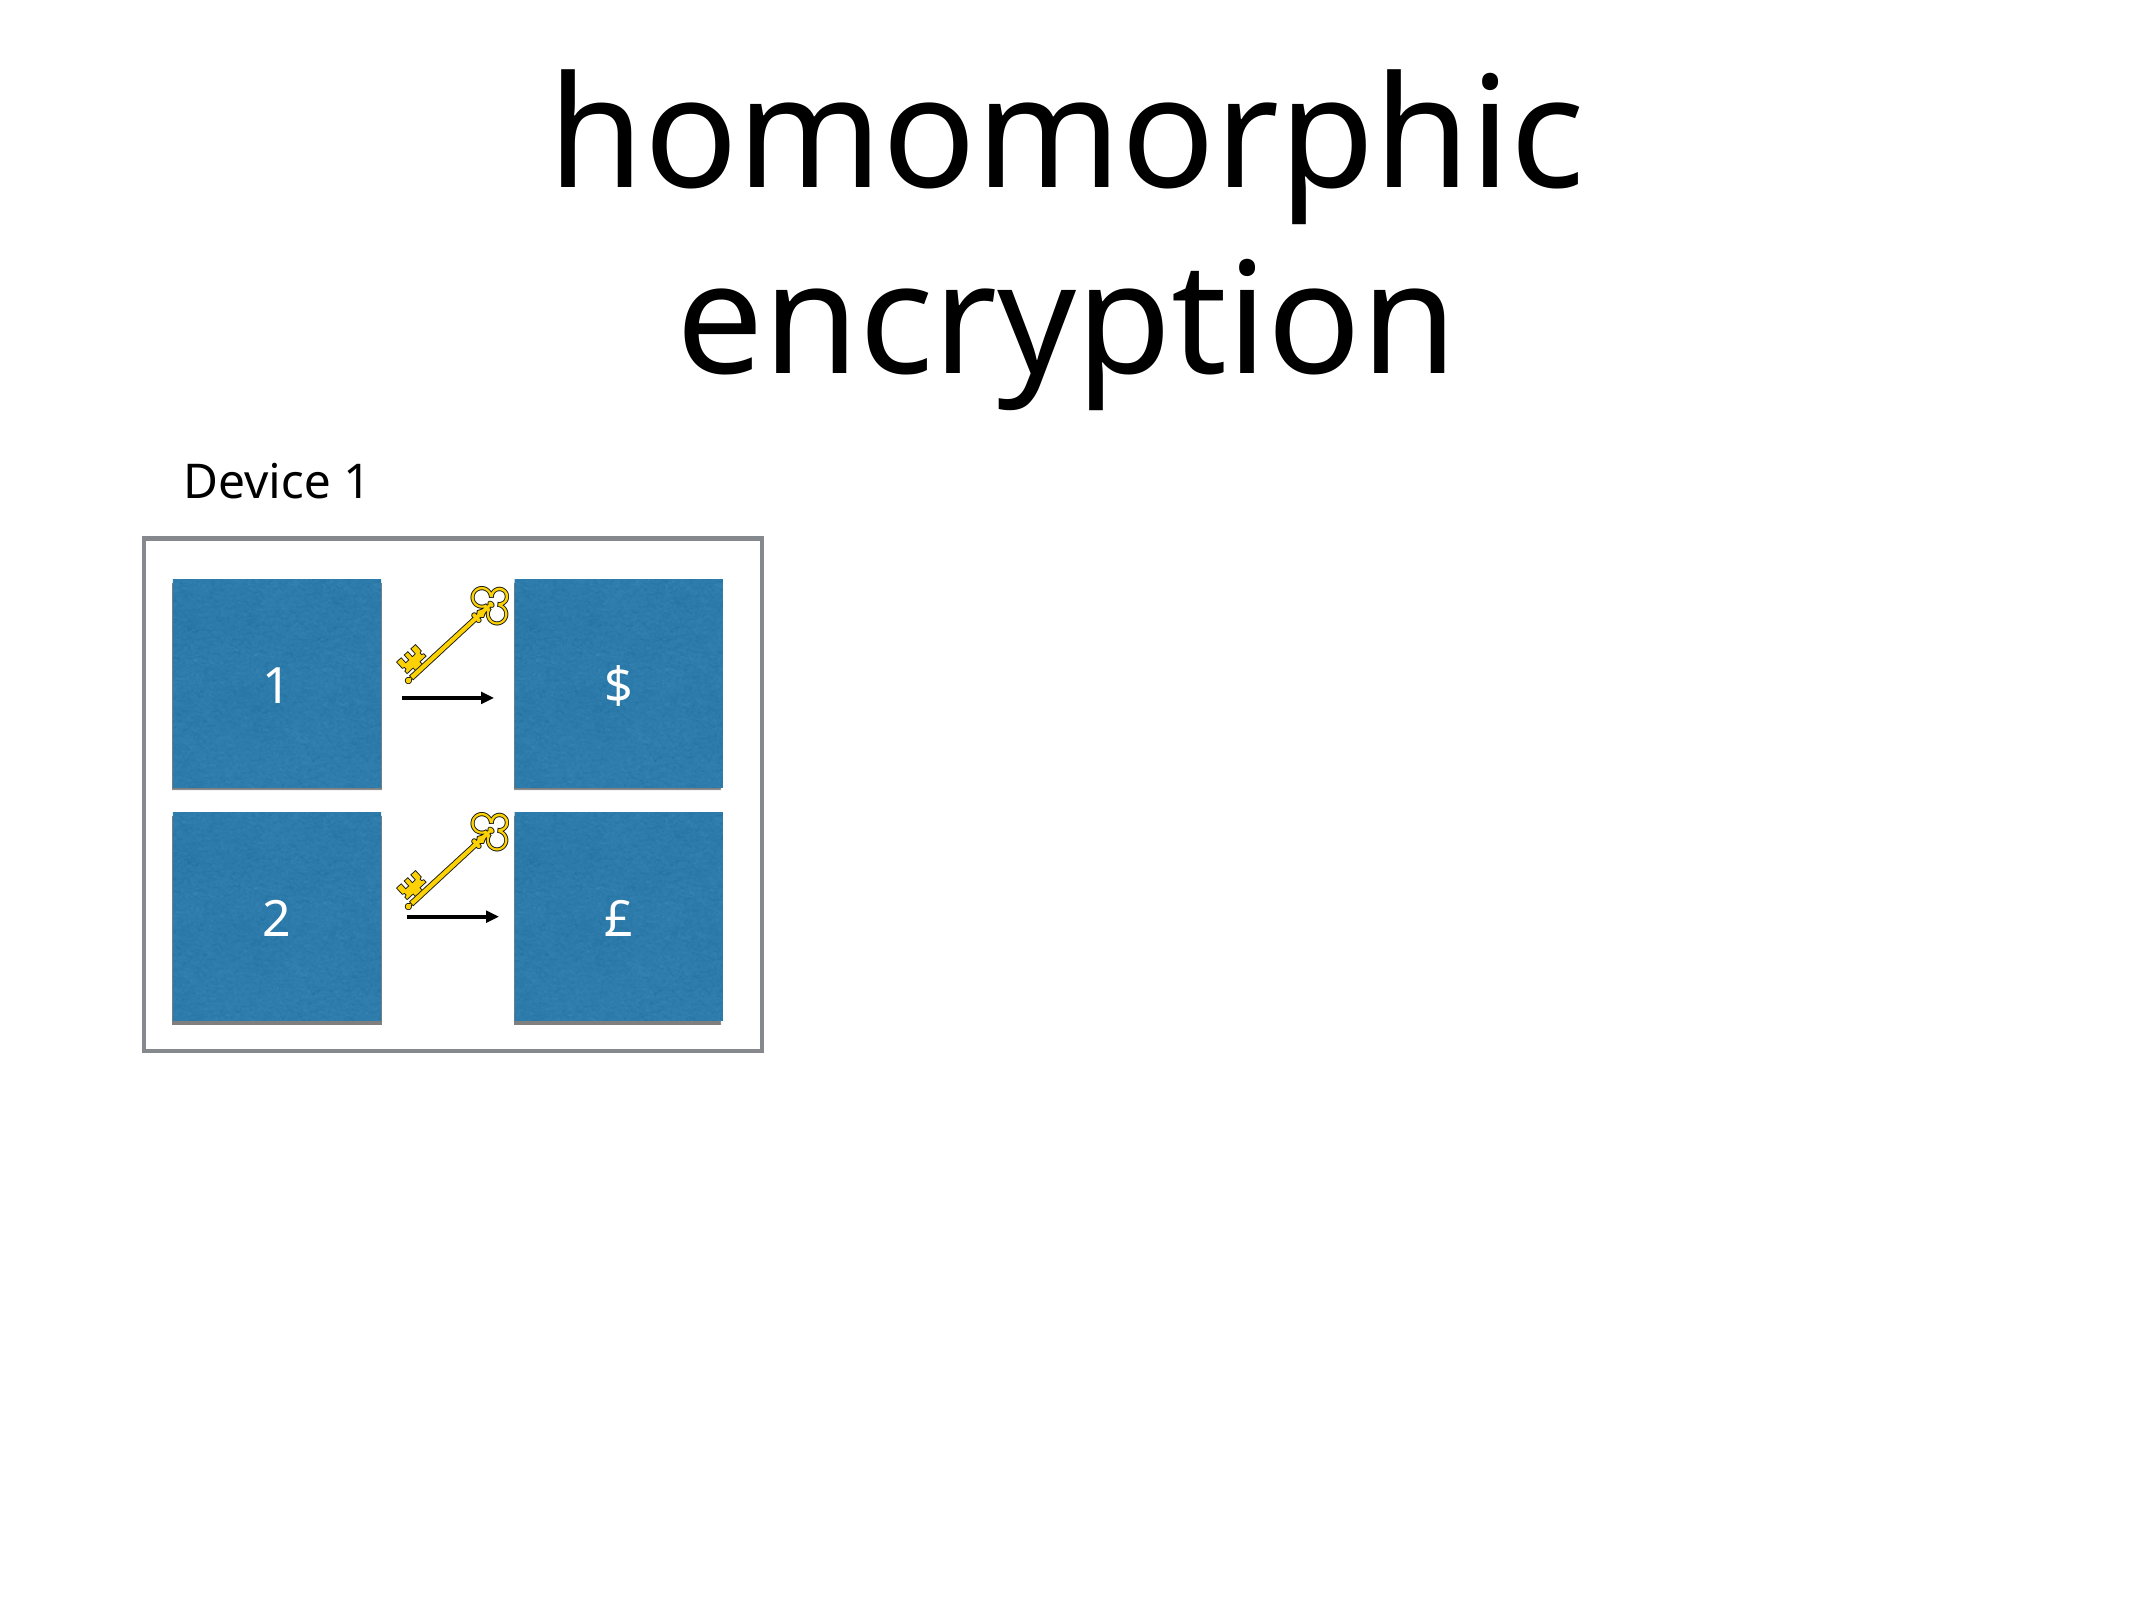

# homomorphic encryption
Device 1
1
$
2
£